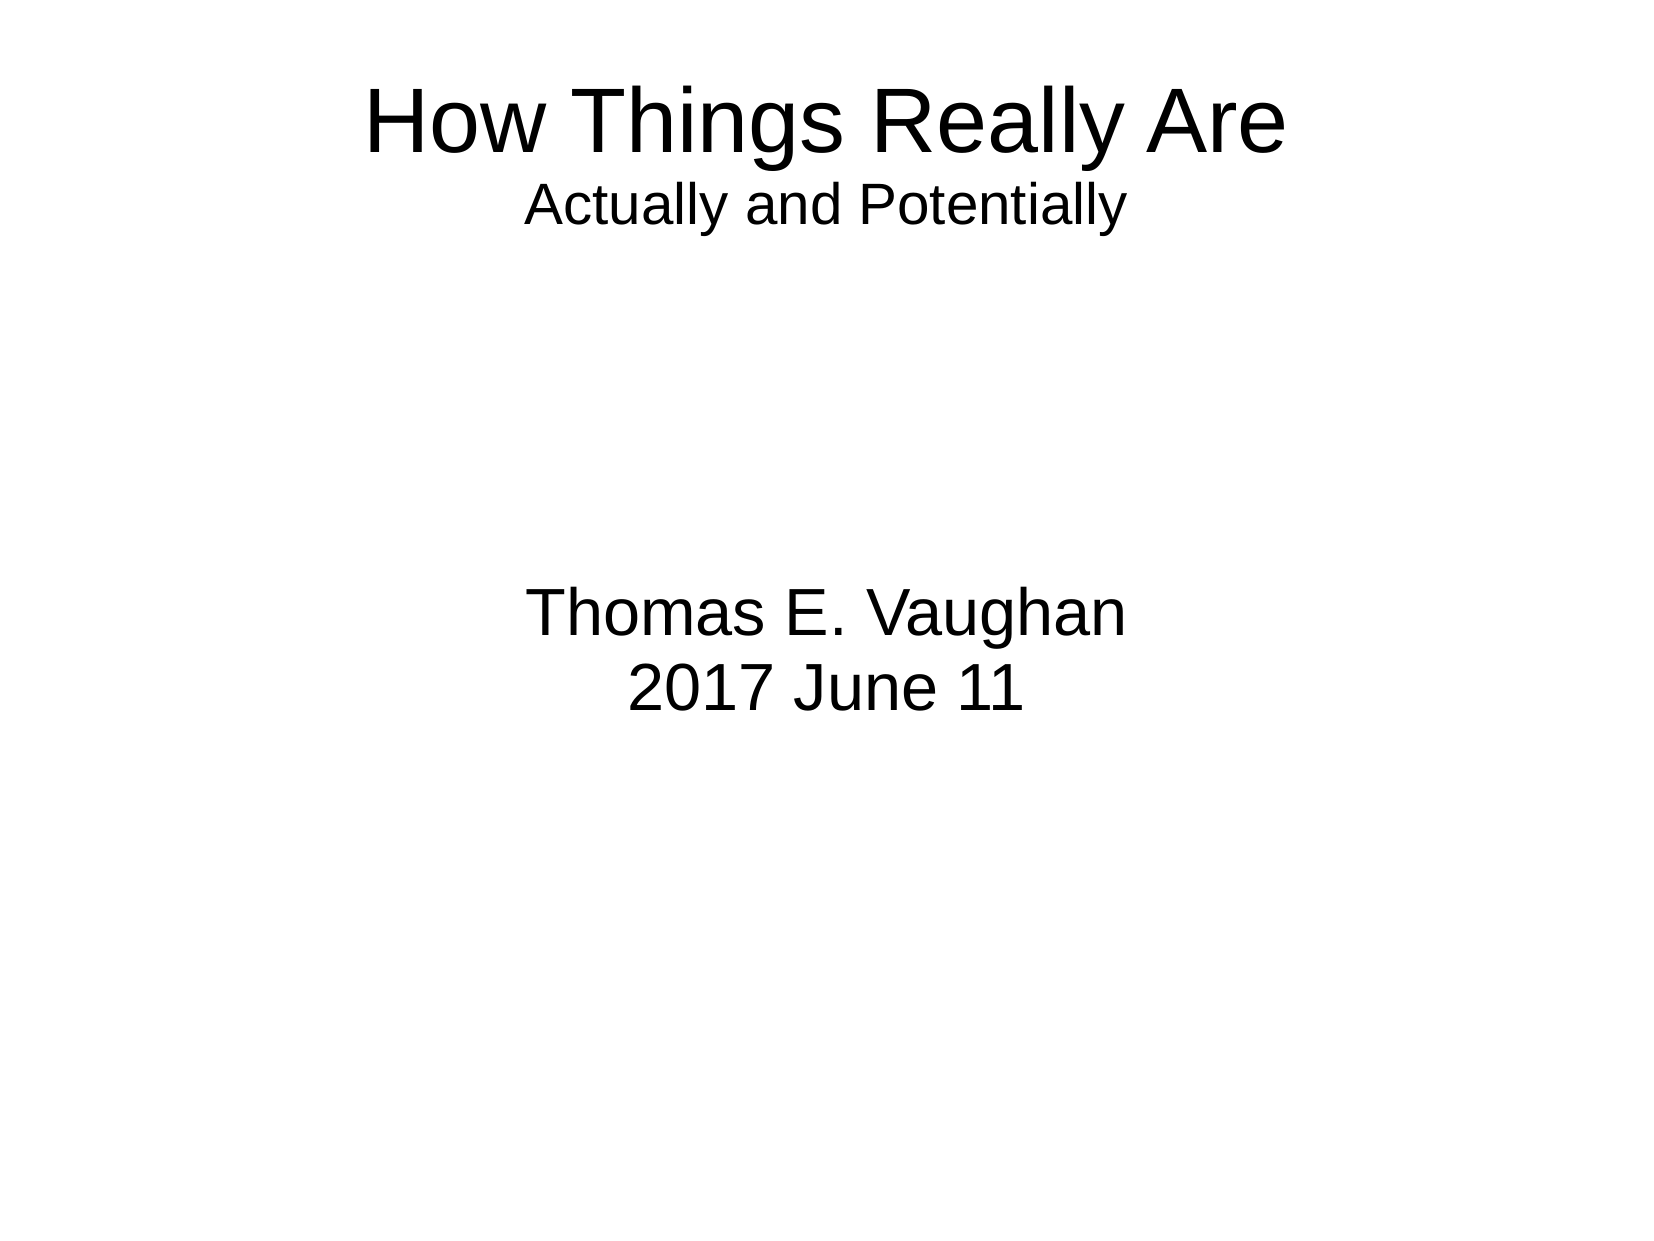

# How Things Really Are Actually and Potentially
Thomas E. Vaughan
2017 June 11